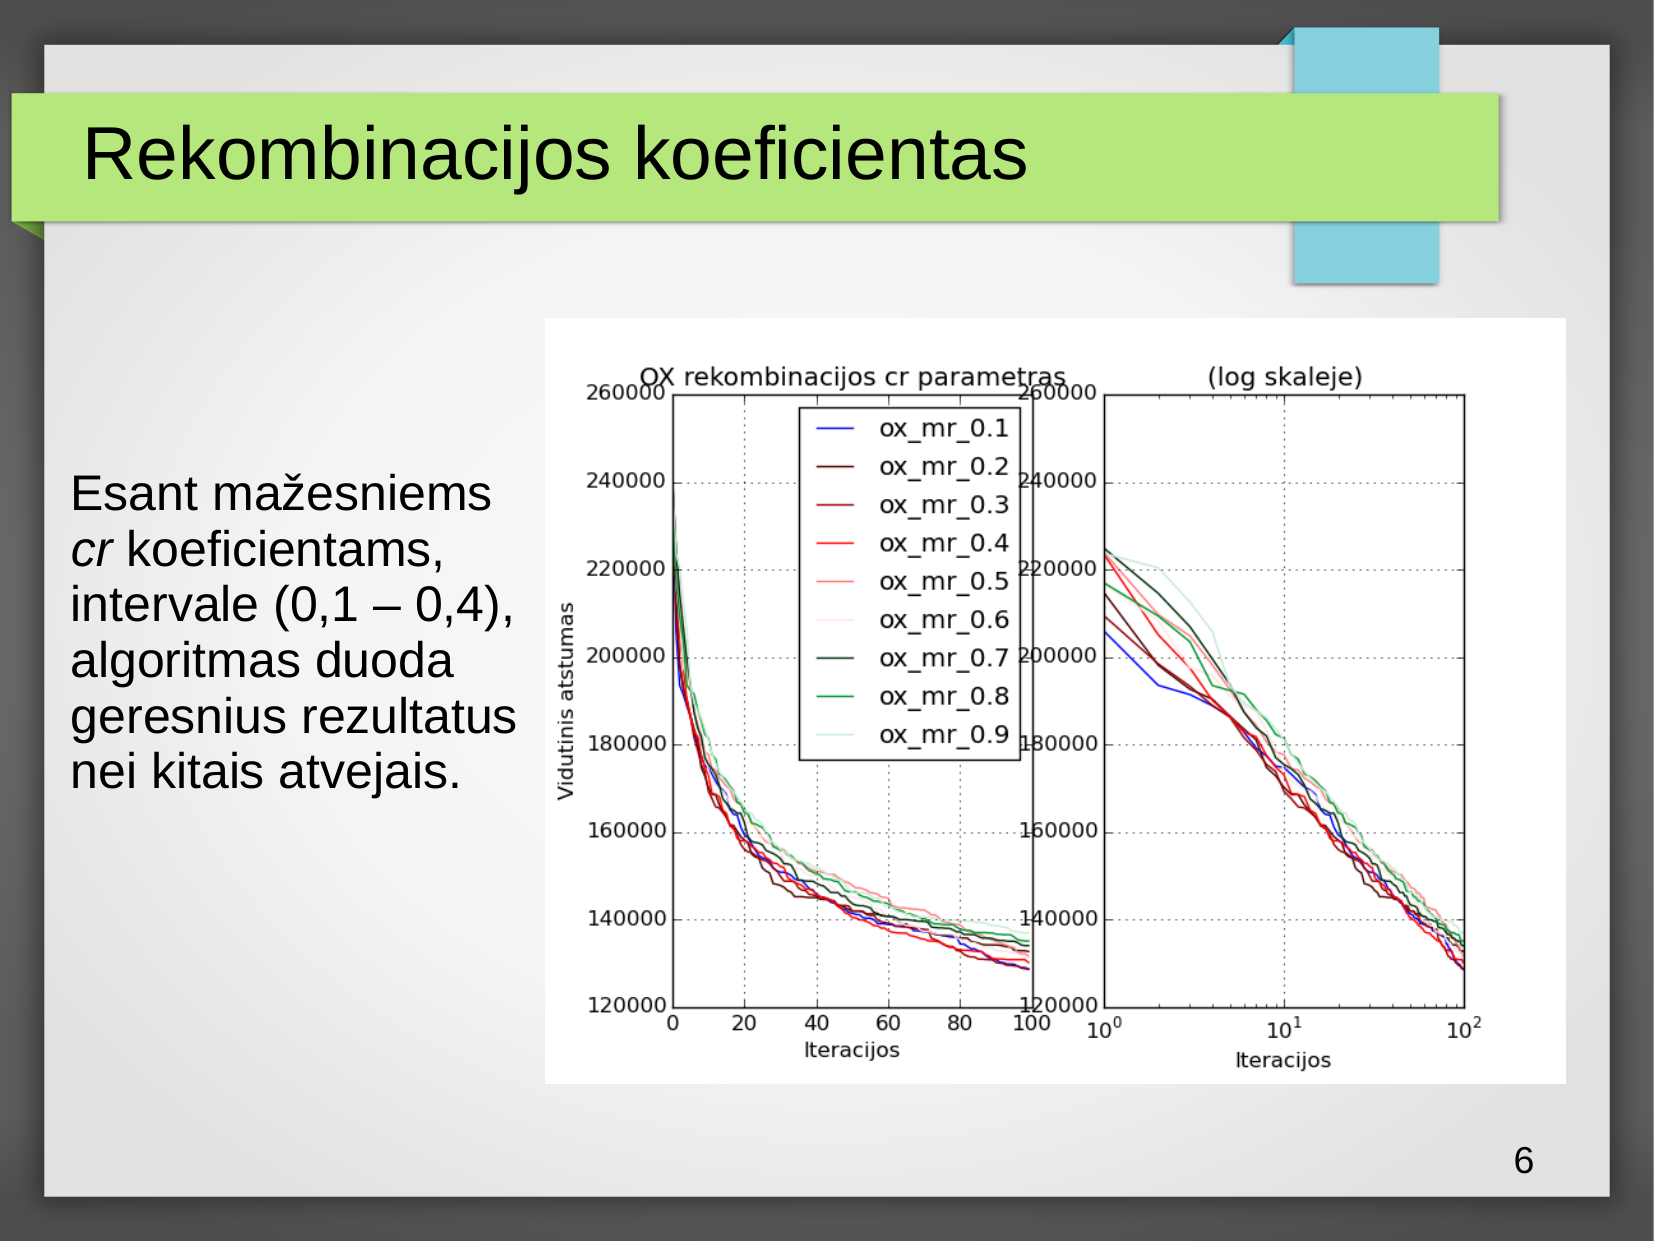

# Rekombinacijos koeficientas
Esant mažesniems cr koeficientams, intervale (0,1 – 0,4), algoritmas duoda geresnius rezultatus nei kitais atvejais.